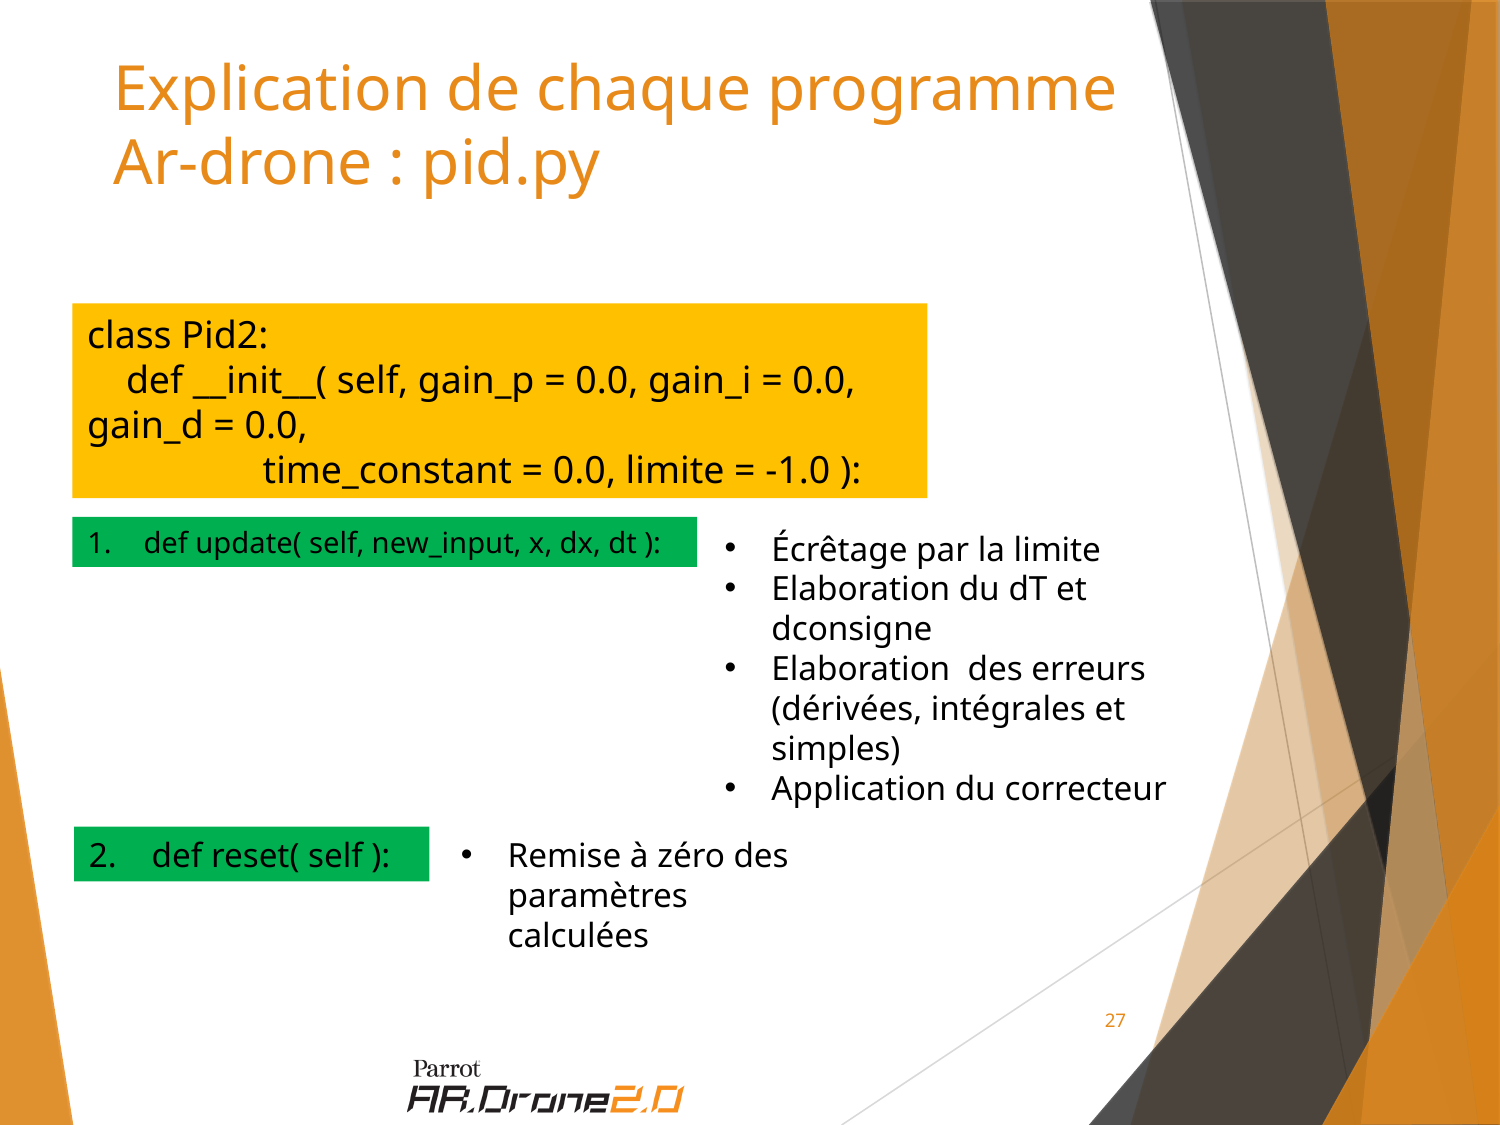

# Explication de chaque programme Ar-drone : pid.py
class Pid2:
 def __init__( self, gain_p = 0.0, gain_i = 0.0, gain_d = 0.0,
 time_constant = 0.0, limite = -1.0 ):
def update( self, new_input, x, dx, dt ):
Écrêtage par la limite
Elaboration du dT et dconsigne
Elaboration des erreurs (dérivées, intégrales et simples)
Application du correcteur
2. def reset( self ):
Remise à zéro des paramètres calculées